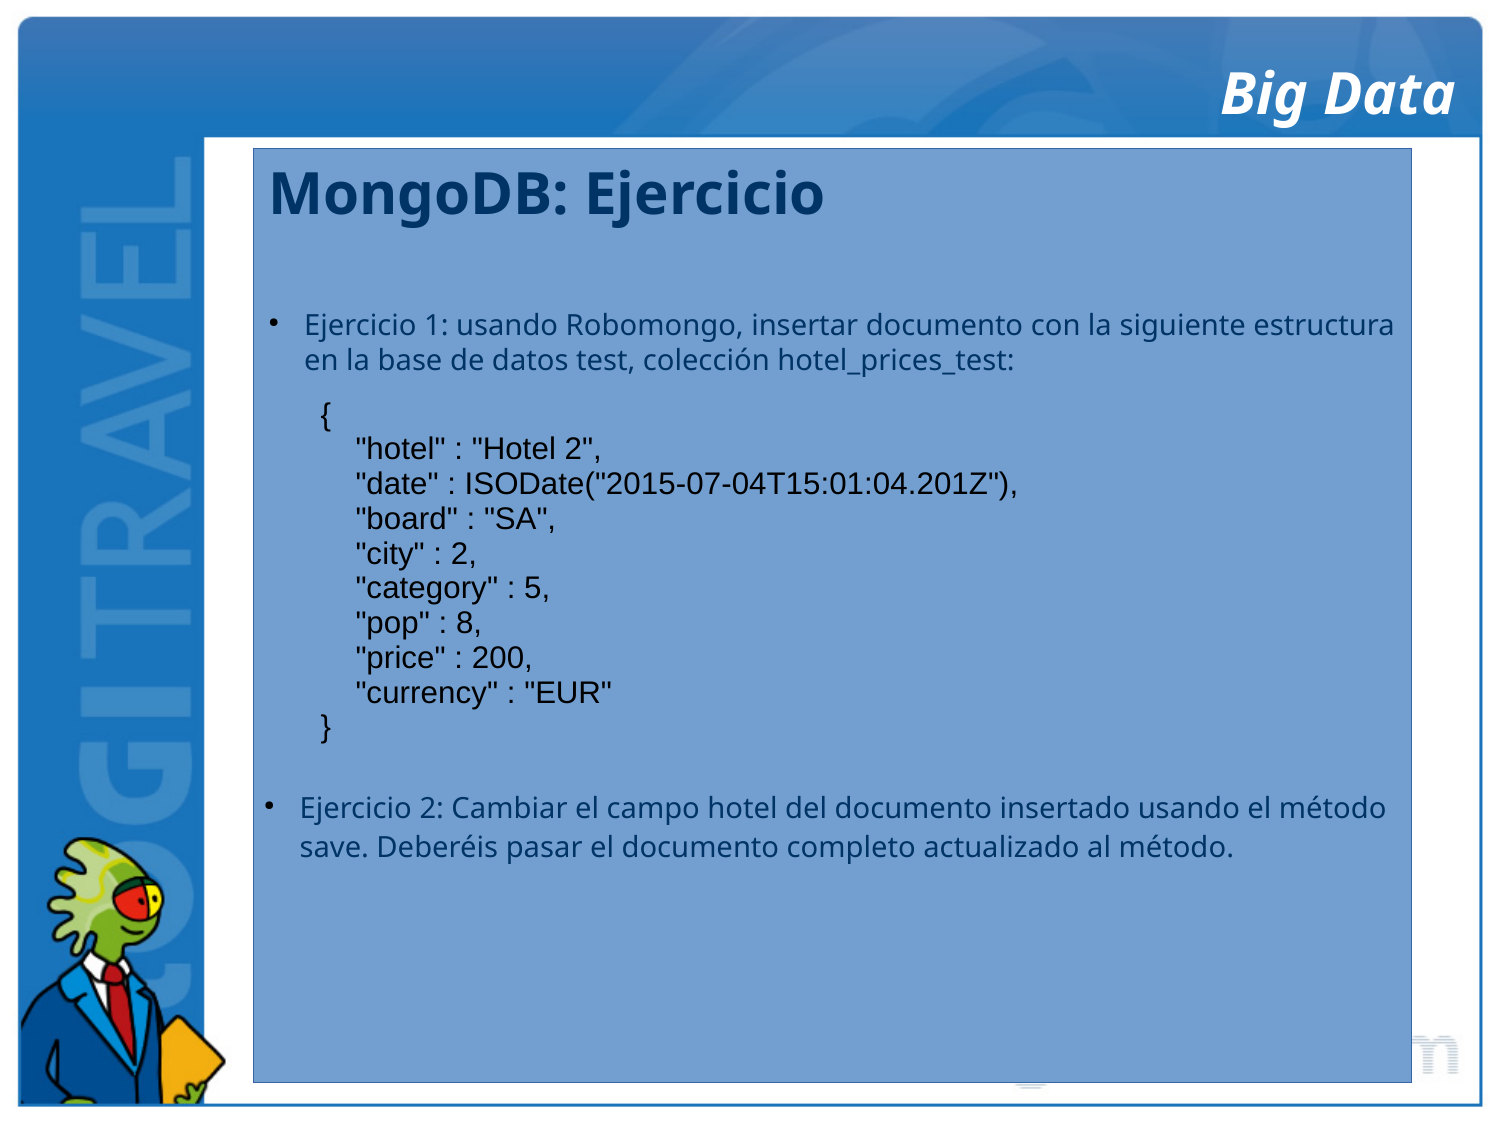

Big Data
MongoDB: Ejercicio
Ejercicio 1: usando Robomongo, insertar documento con la siguiente estructura en la base de datos test, colección hotel_prices_test:
{
 "hotel" : "Hotel 2",
 "date" : ISODate("2015-07-04T15:01:04.201Z"),
 "board" : "SA",
 "city" : 2,
 "category" : 5,
 "pop" : 8,
 "price" : 200,
 "currency" : "EUR"
}
Ejercicio 2: Cambiar el campo hotel del documento insertado usando el método save. Deberéis pasar el documento completo actualizado al método.